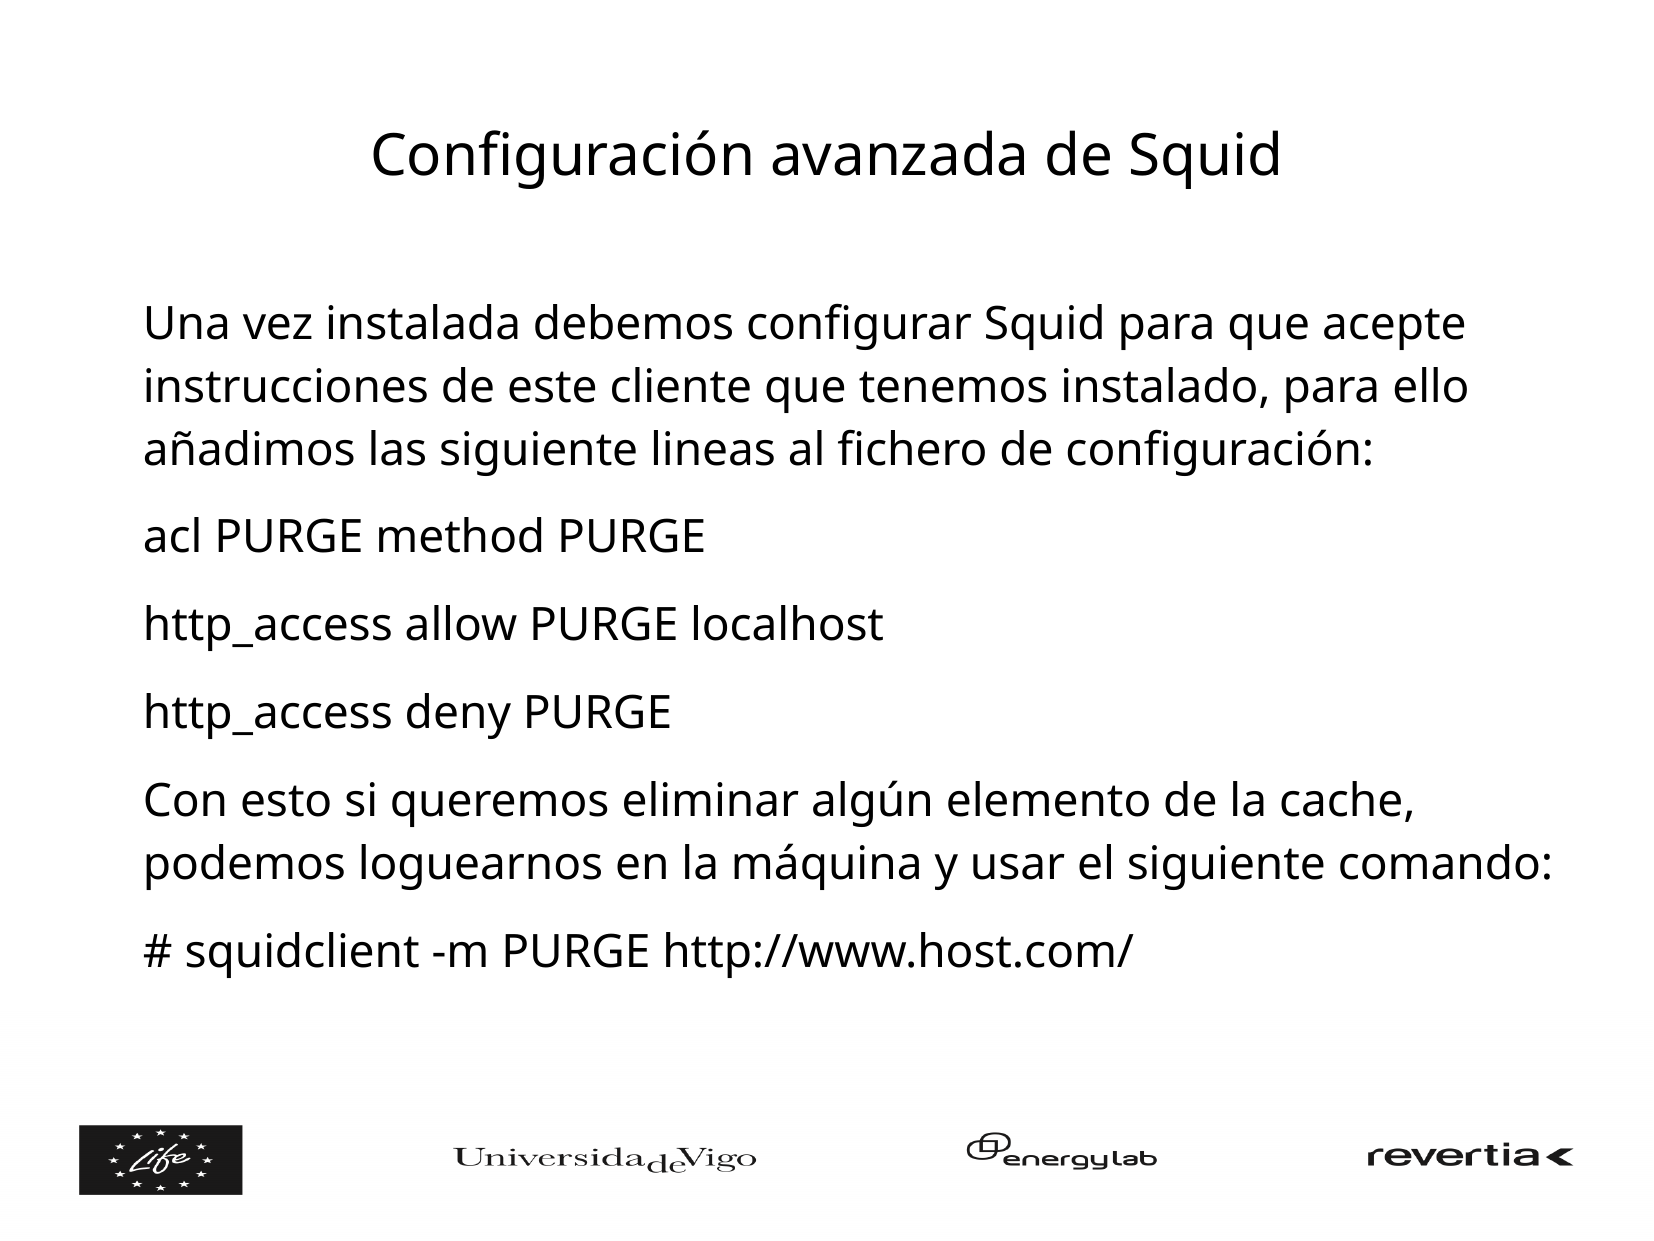

# Configuración avanzada de Squid
Una vez instalada debemos configurar Squid para que acepte instrucciones de este cliente que tenemos instalado, para ello añadimos las siguiente lineas al fichero de configuración:
acl PURGE method PURGE
http_access allow PURGE localhost
http_access deny PURGE
Con esto si queremos eliminar algún elemento de la cache, podemos loguearnos en la máquina y usar el siguiente comando:
# squidclient -m PURGE http://www.host.com/